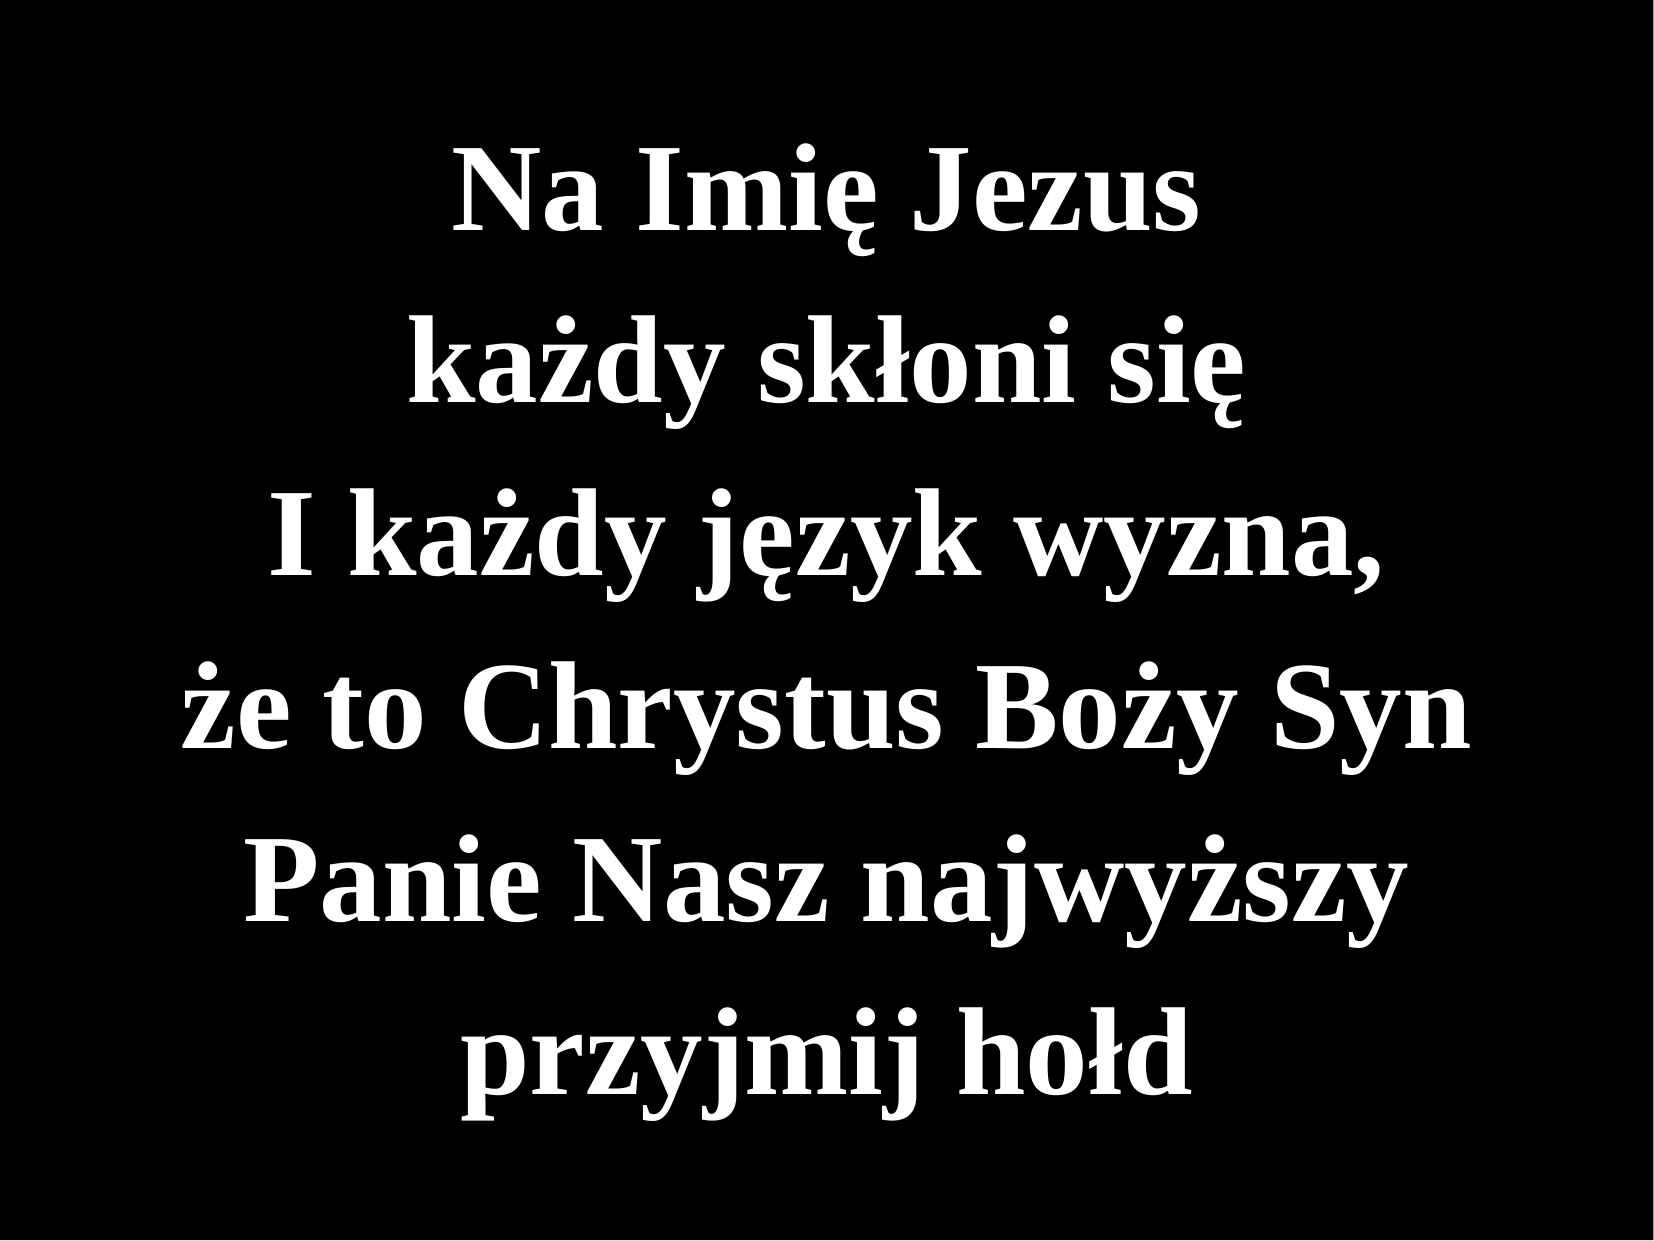

# Na Imię Jezus ppp każdy skłoni się ppp I każdy język wyzna, ppp że to Chrystus Boży Syn ppp Panie Nasz najwyższy ppp przyjmij hołd